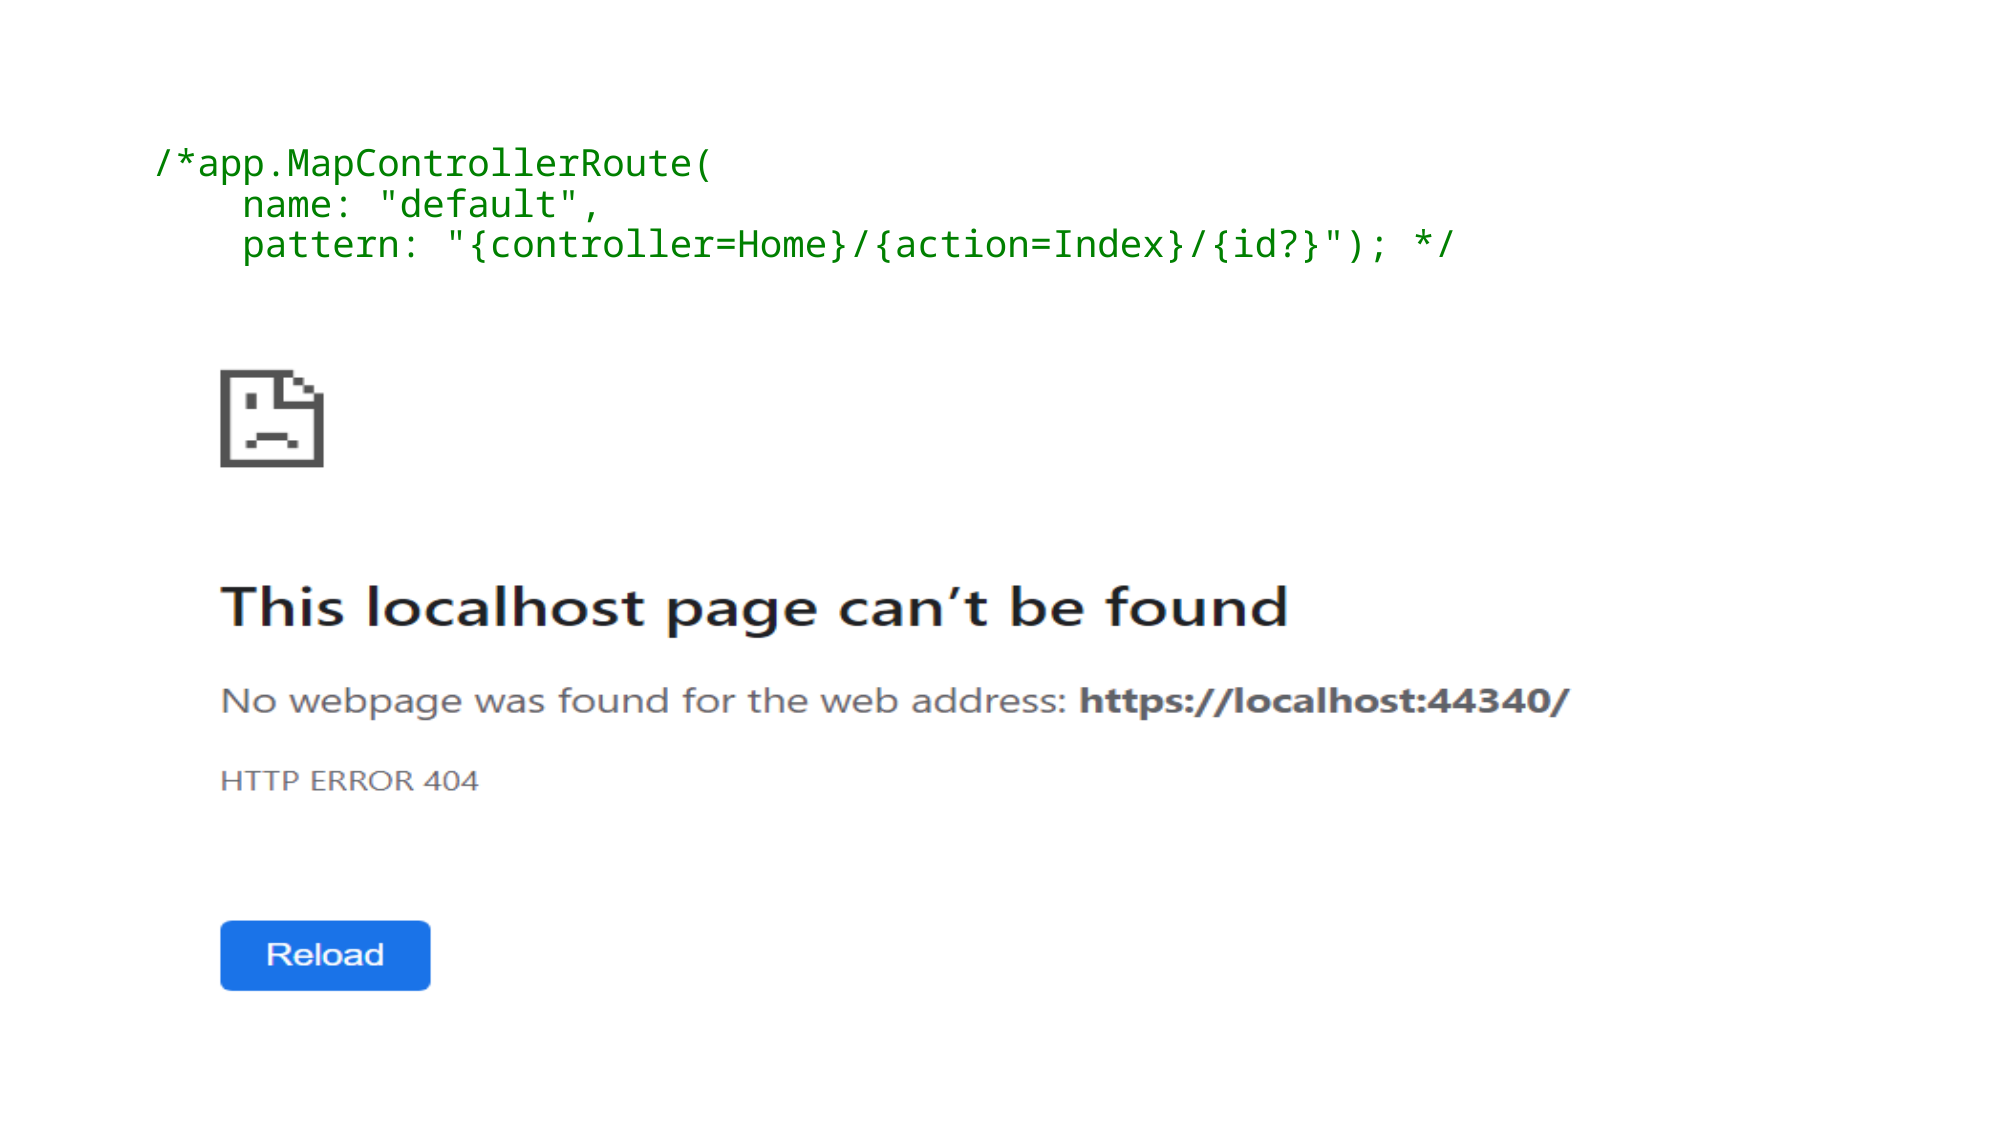

# /*app.MapControllerRoute( name: "default", pattern: "{controller=Home}/{action=Index}/{id?}"); */